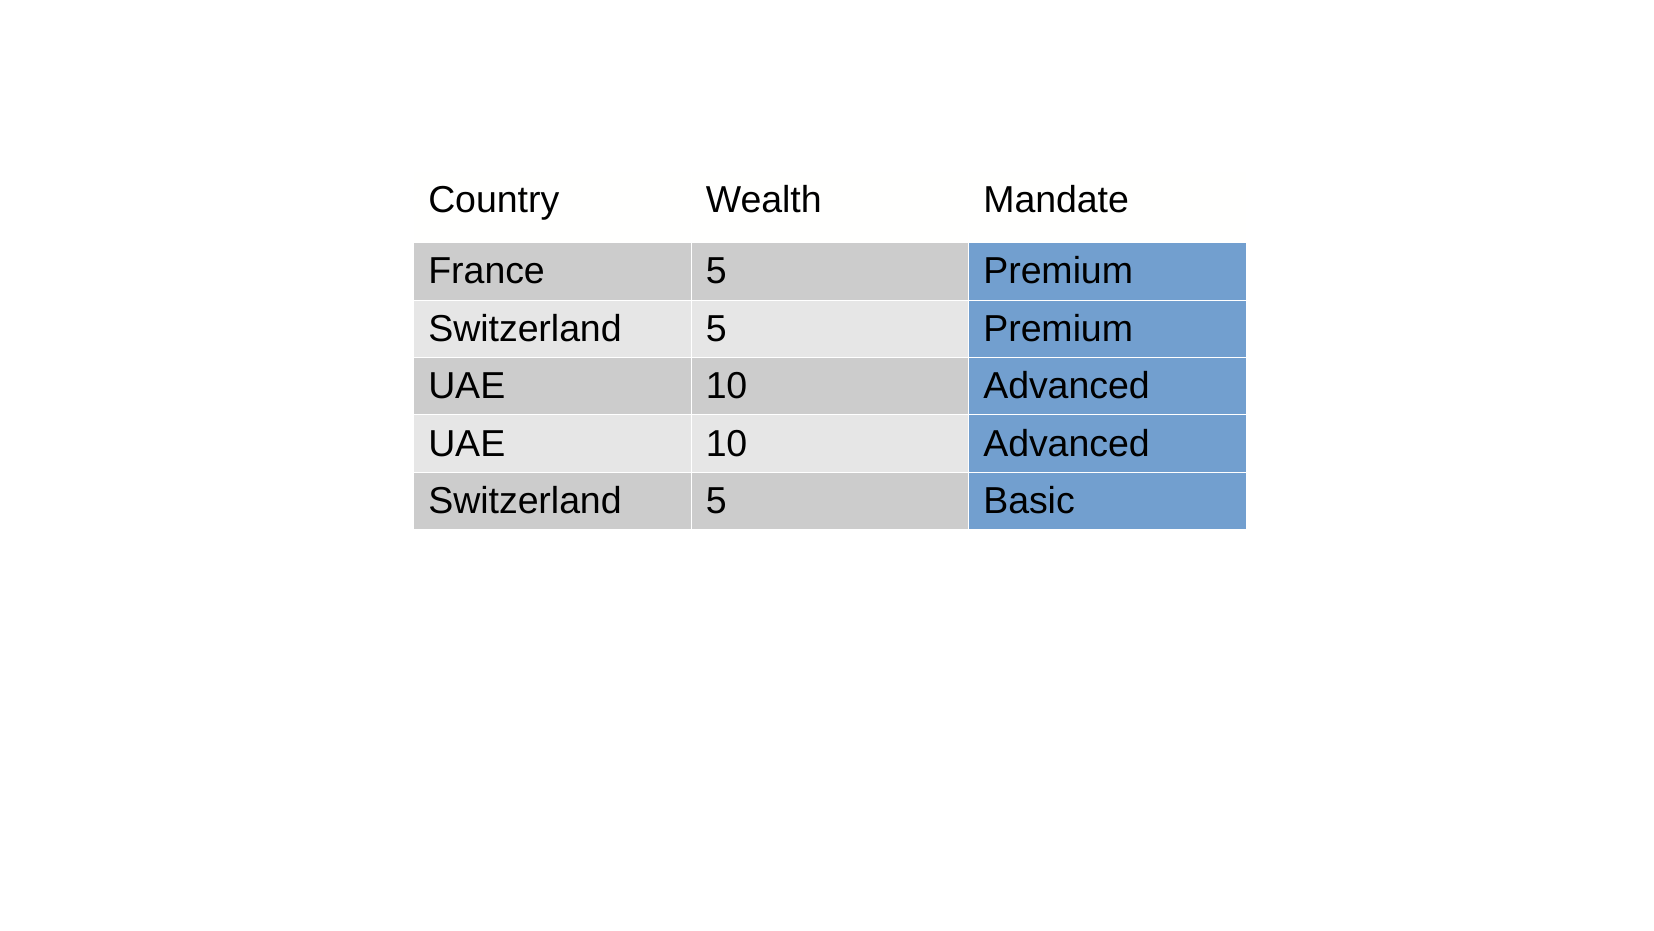

| Country | Wealth | Mandate |
| --- | --- | --- |
| France | 5 | Premium |
| Switzerland | 5 | Premium |
| UAE | 10 | Advanced |
| UAE | 10 | Advanced |
| Switzerland | 5 | Basic |